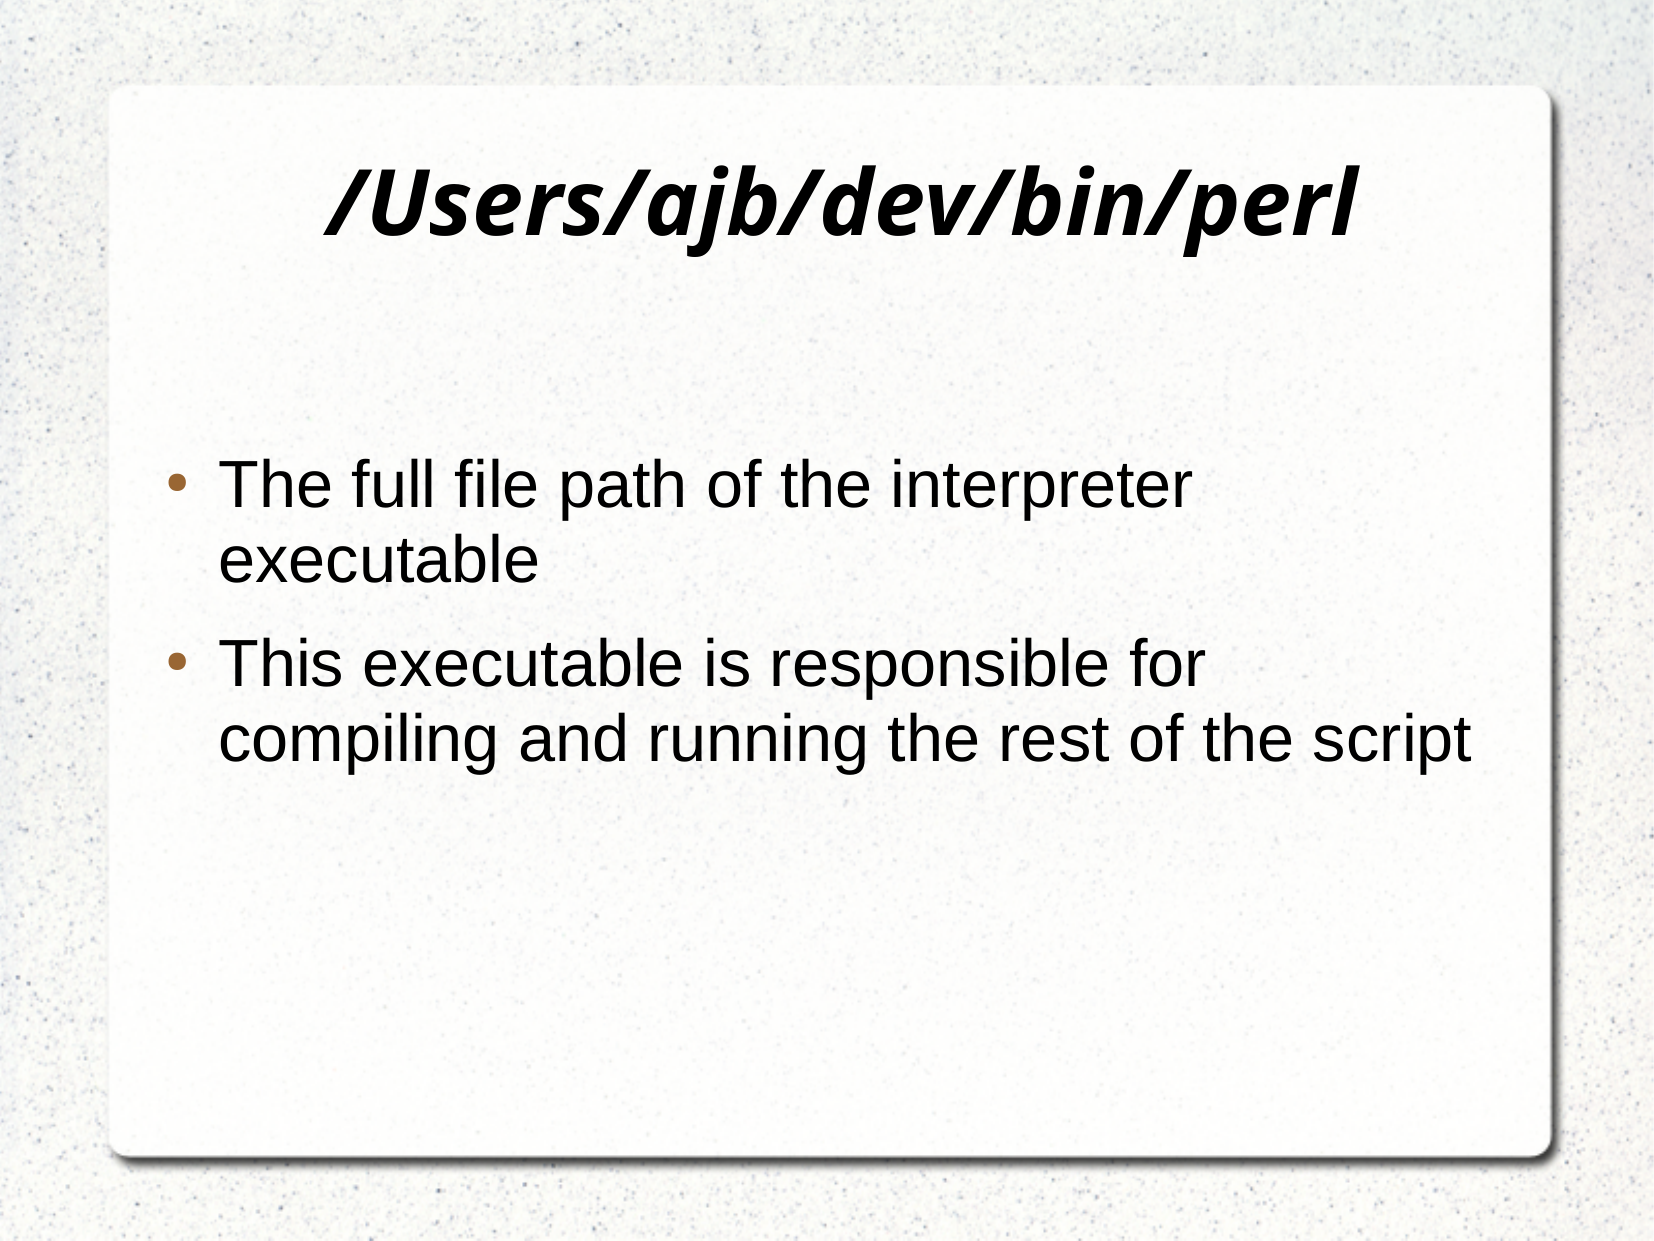

# /Users/ajb/dev/bin/perl
The full file path of the interpreter executable
This executable is responsible for compiling and running the rest of the script